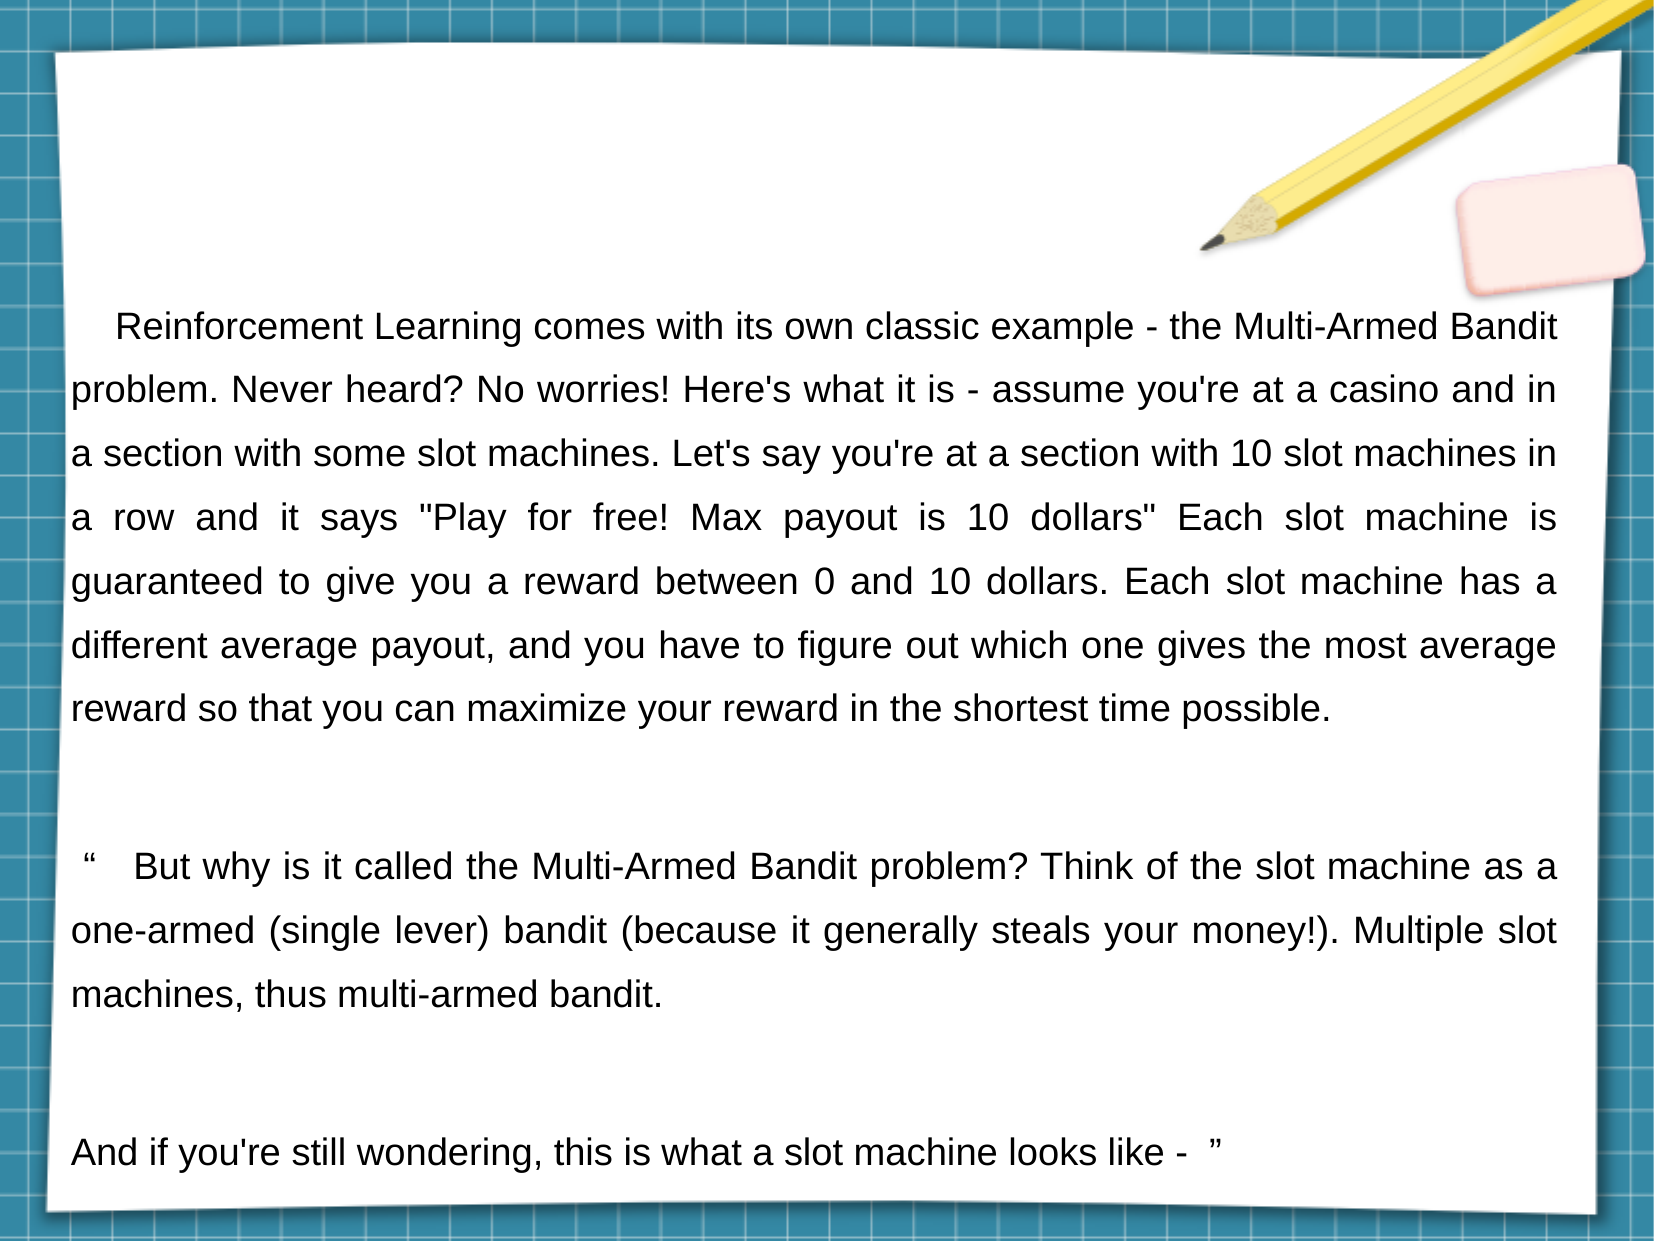

# Reinforcement Learning comes with its own classic example - the Multi-Armed Bandit problem. Never heard? No worries! Here's what it is - assume you're at a casino and in a section with some slot machines. Let's say you're at a section with 10 slot machines in a row and it says "Play for free! Max payout is 10 dollars" Each slot machine is guaranteed to give you a reward between 0 and 10 dollars. Each slot machine has a different average payout, and you have to figure out which one gives the most average reward so that you can maximize your reward in the shortest time possible.
 “ But why is it called the Multi-Armed Bandit problem? Think of the slot machine as a one-armed (single lever) bandit (because it generally steals your money!). Multiple slot machines, thus multi-armed bandit.
And if you're still wondering, this is what a slot machine looks like - ”